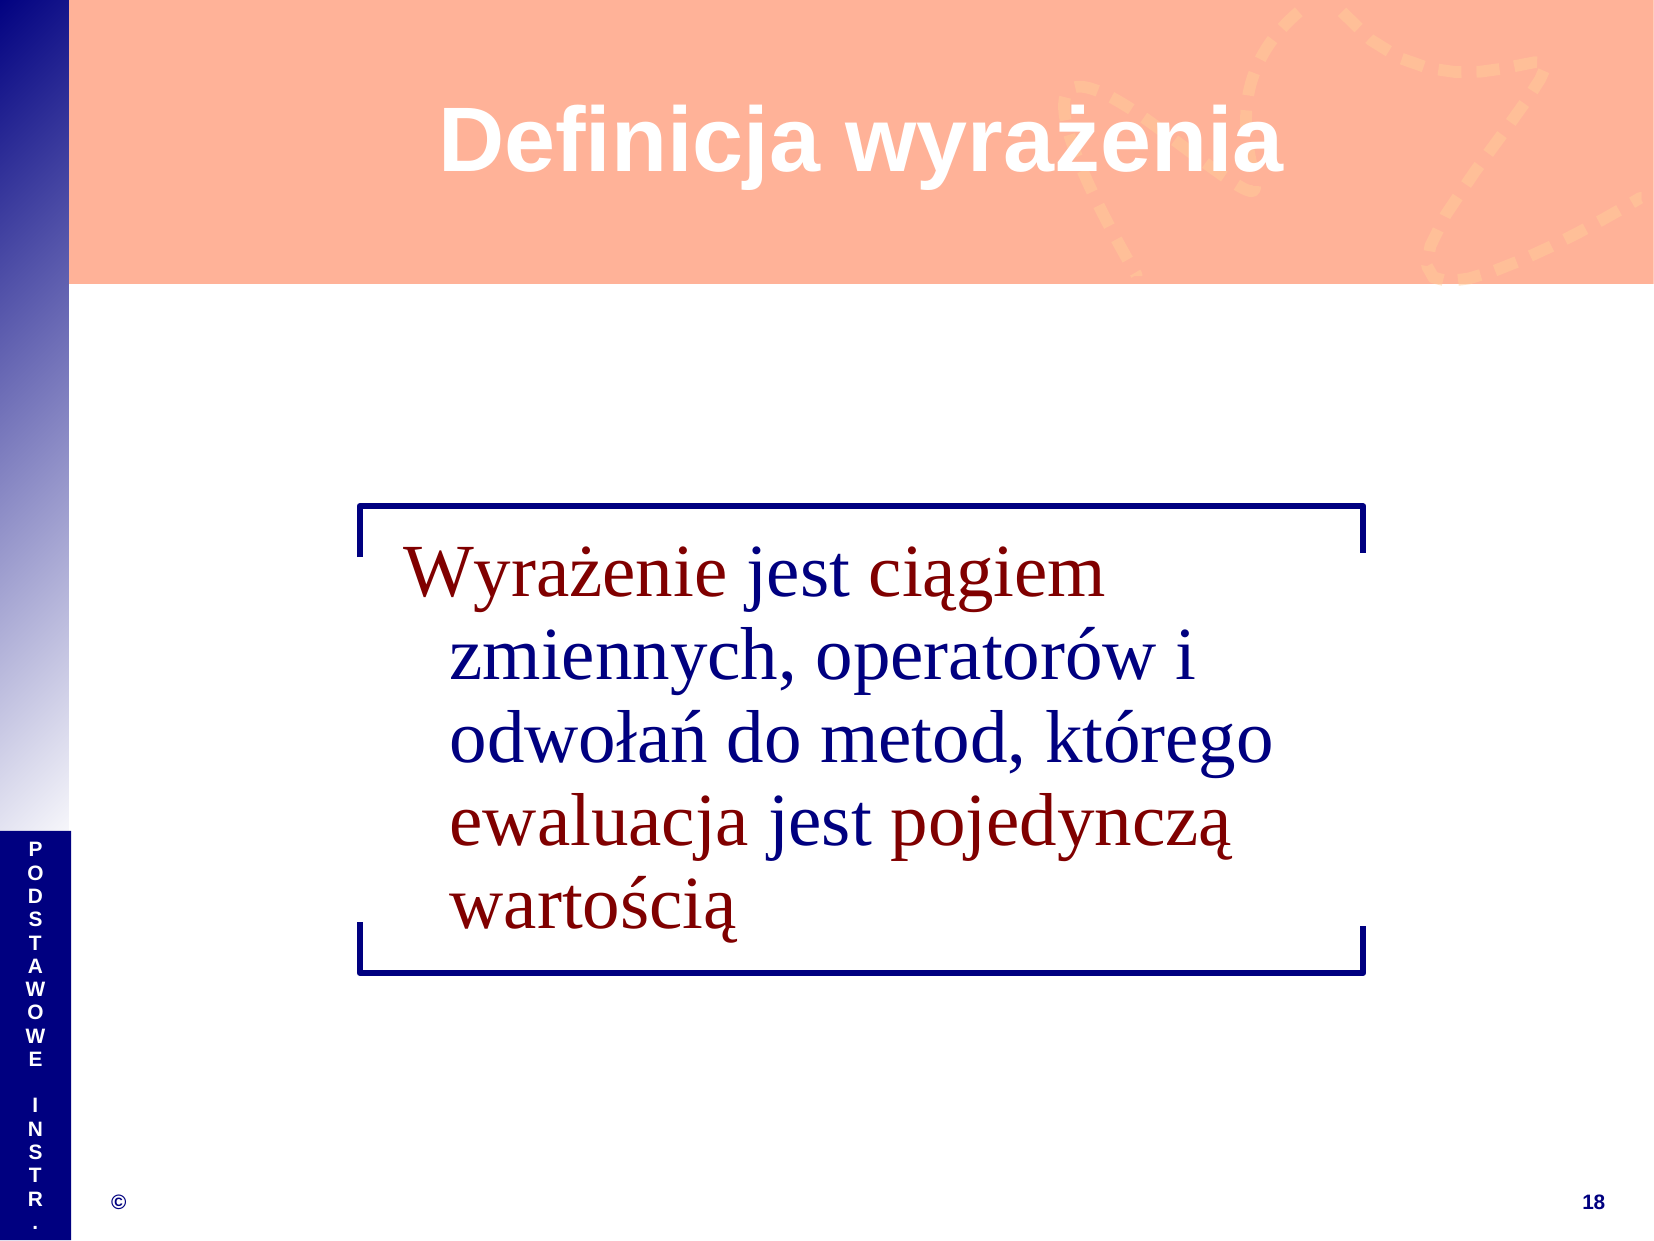

# Definicja wyrażenia
Wyrażenie jest ciągiem zmiennych, operatorów i odwołań do metod, którego ewaluacja jest pojedynczą wartością
P
O
D
S
T
A
W
O
W
E
I
N
S
T
R
.